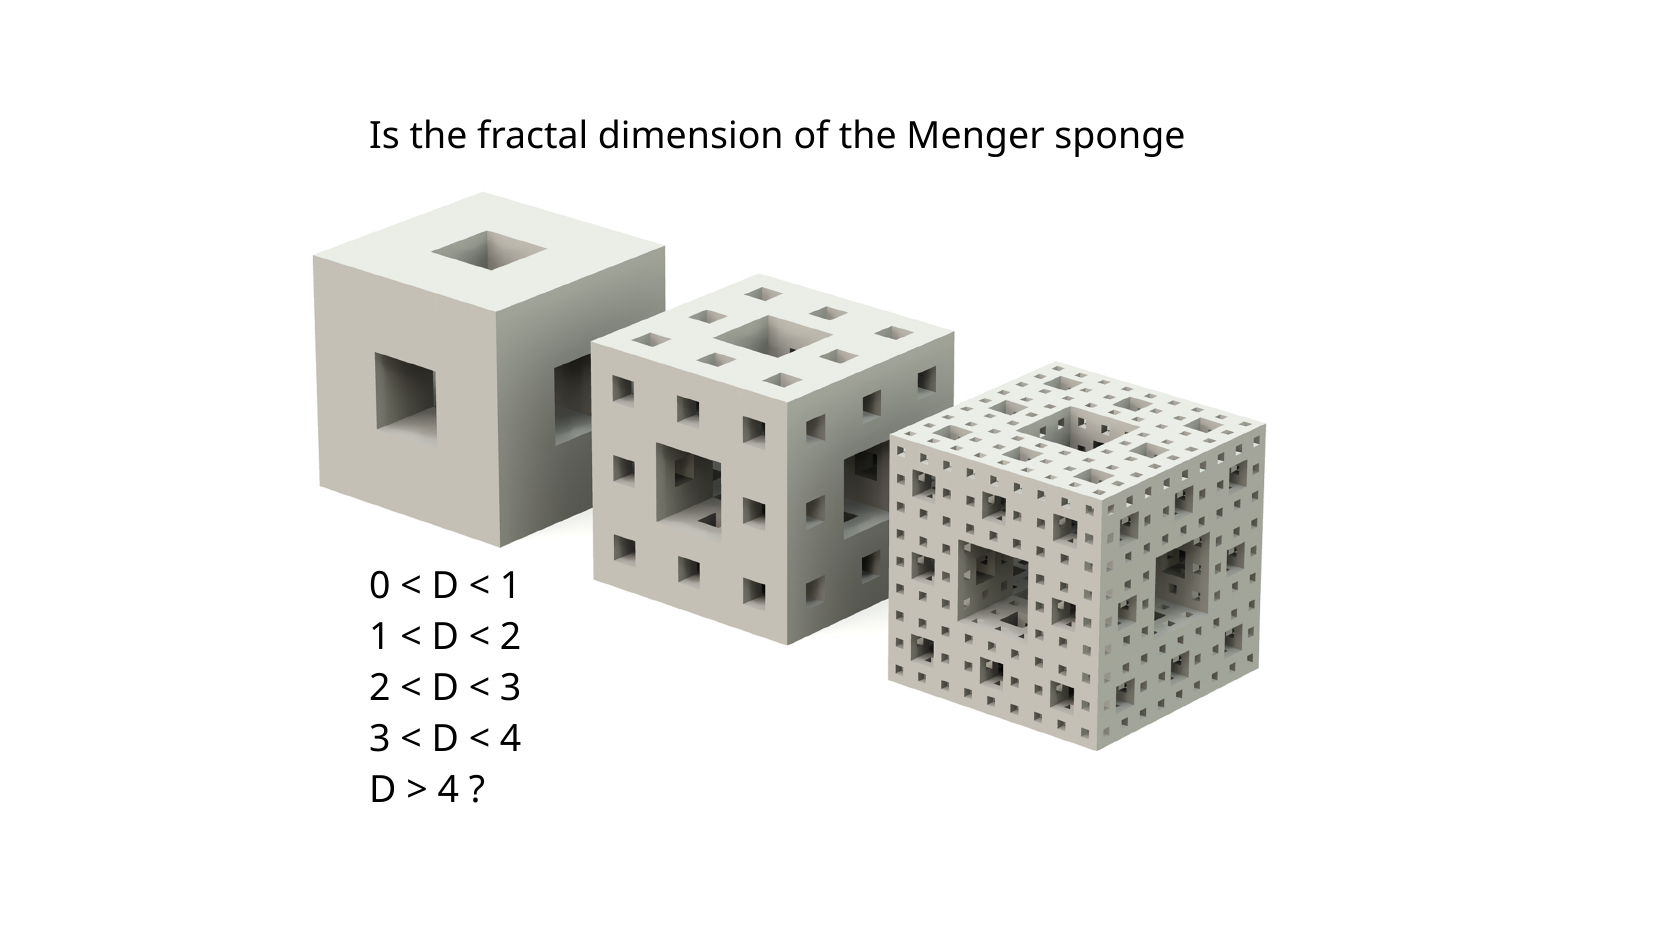

Is the fractal dimension of the Menger sponge
0 < D < 1
1 < D < 2
2 < D < 3
3 < D < 4
D > 4 ?